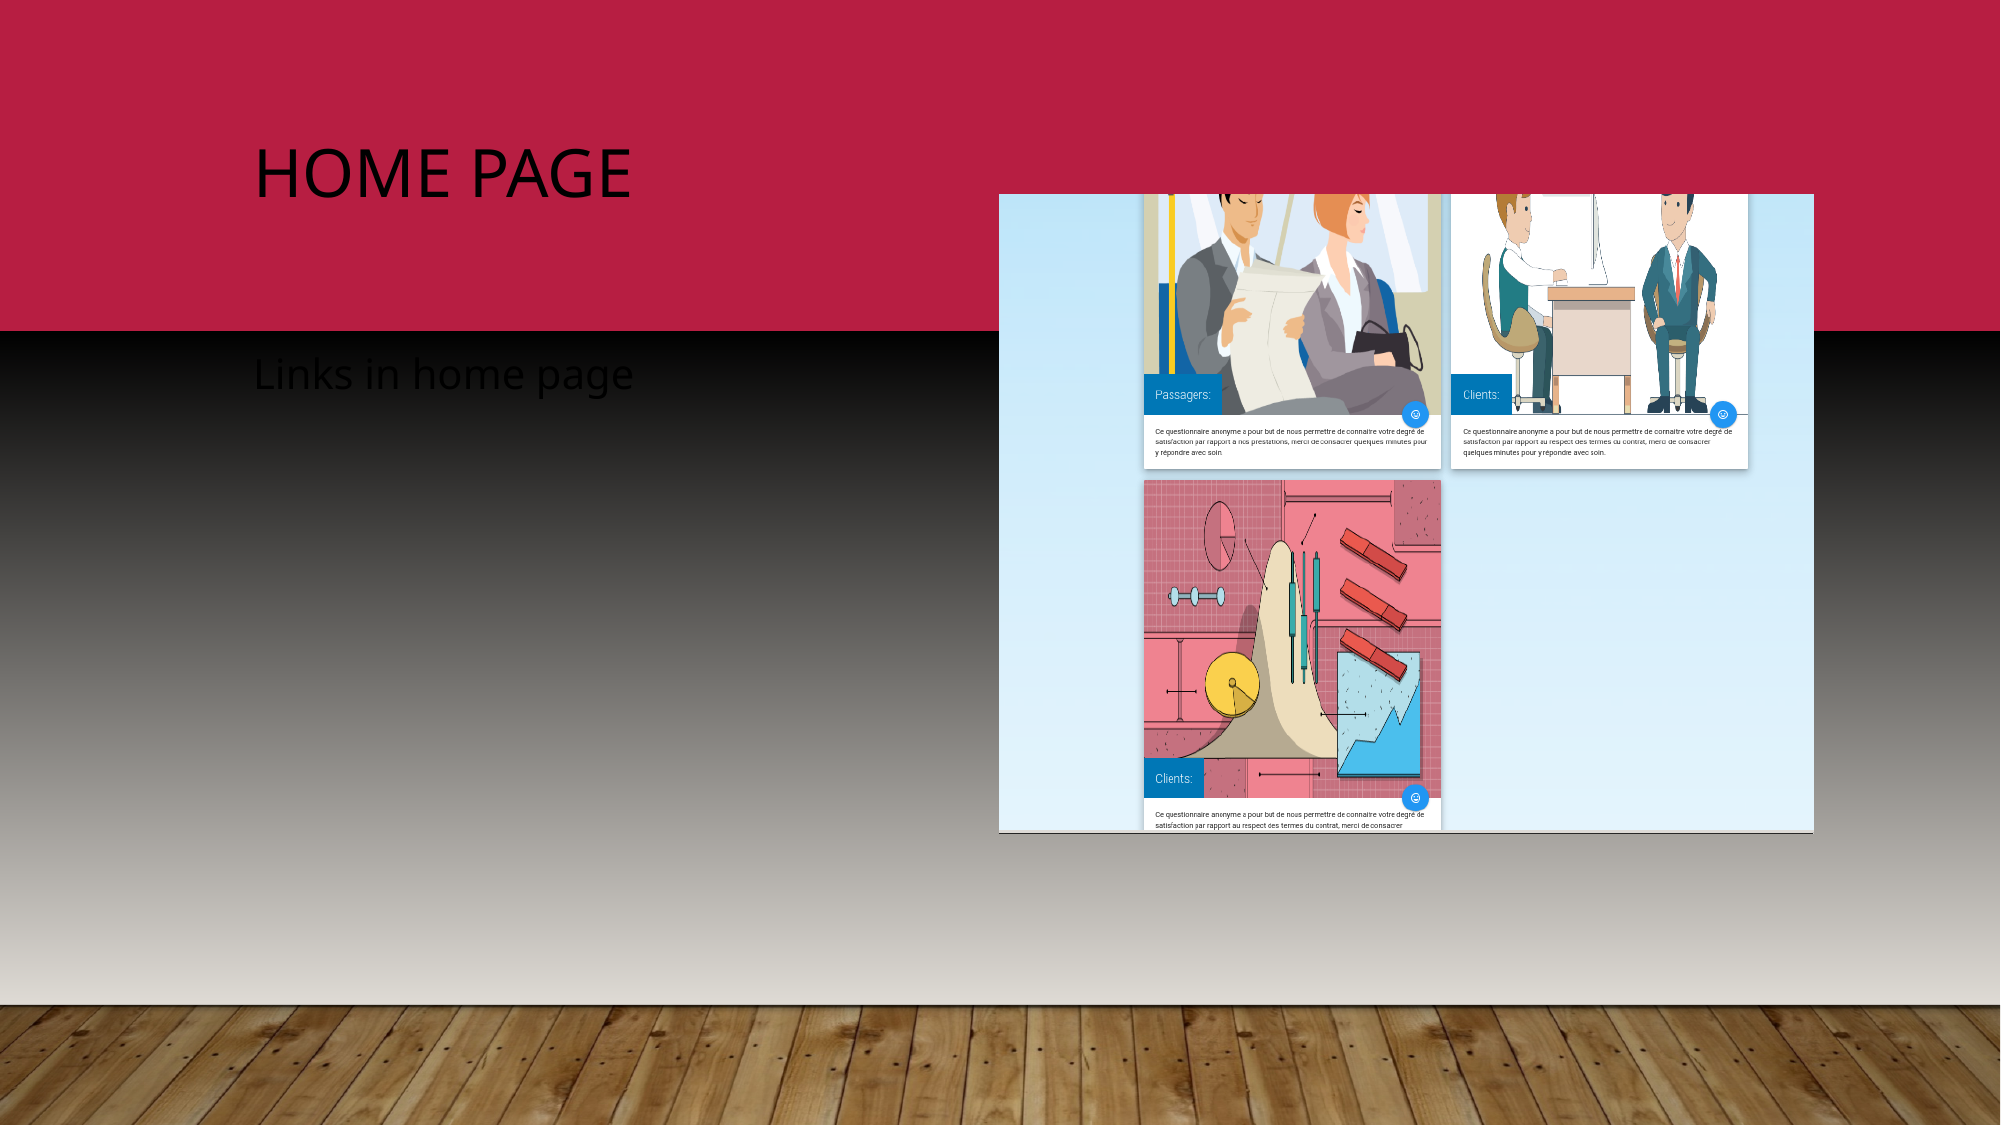

# Home Page
Links in home page